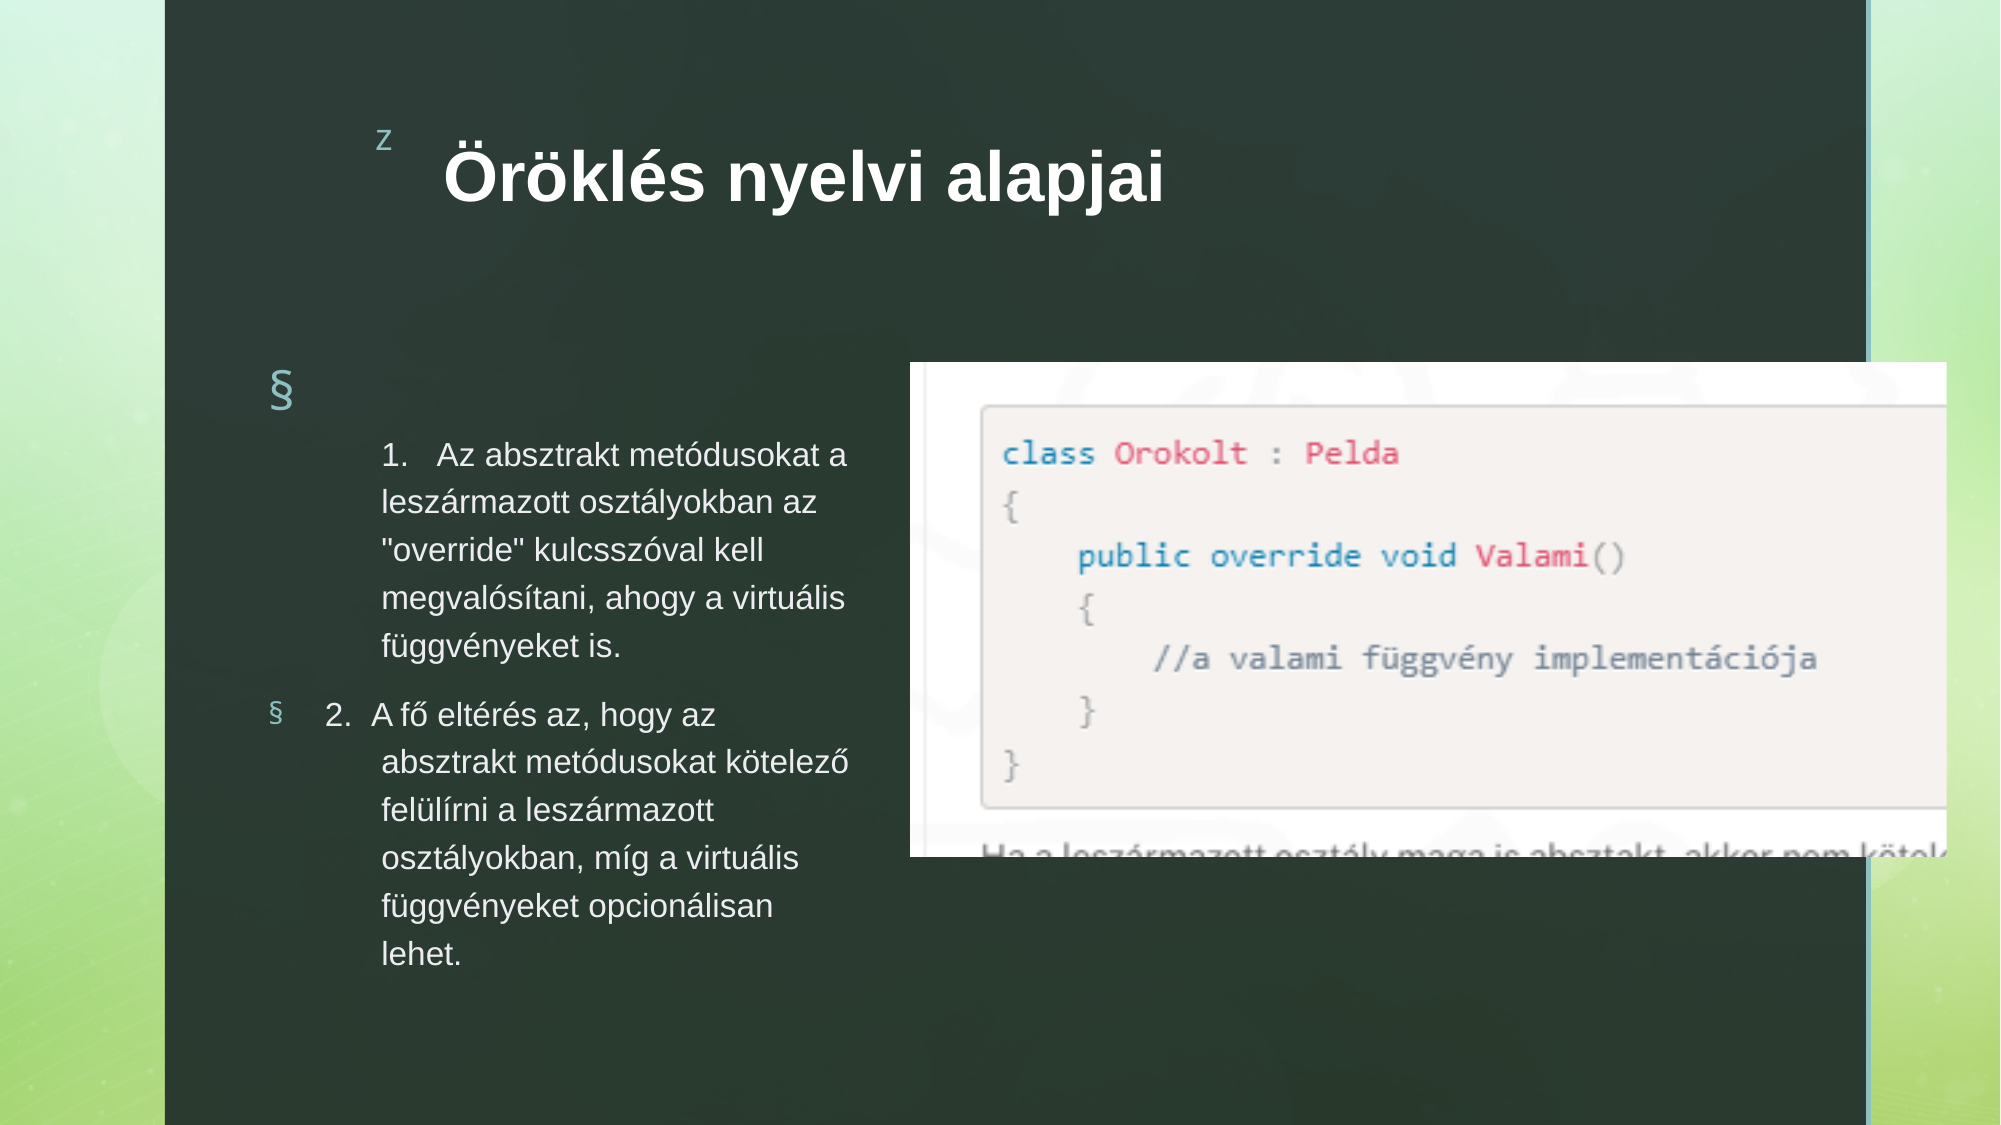

# Öröklés nyelvi alapjai
1.   Az absztrakt metódusokat a leszármazott osztályokban az "override" kulcsszóval kell megvalósítani, ahogy a virtuális függvényeket is.
2.  A fő eltérés az, hogy az absztrakt metódusokat kötelező felülírni a leszármazott osztályokban, míg a virtuális függvényeket opcionálisan lehet.